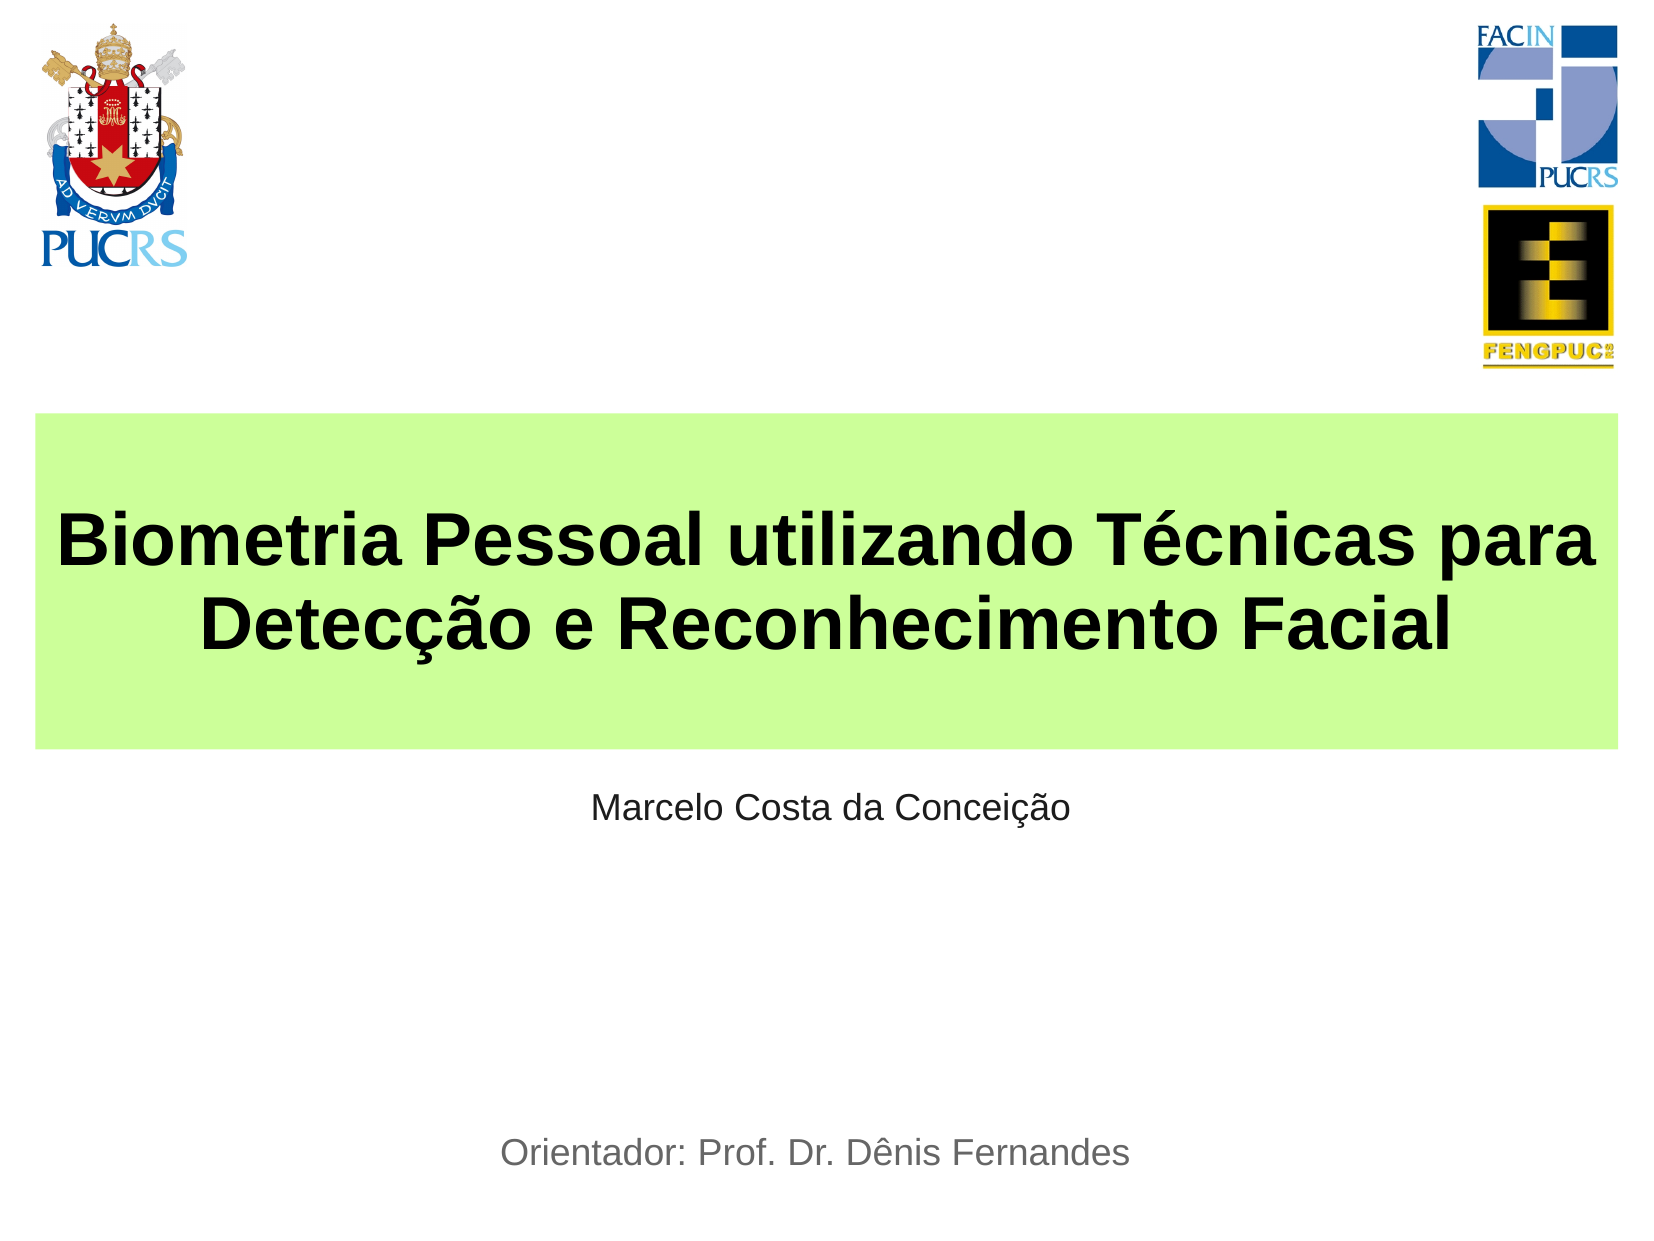

Biometria Pessoal utilizando Técnicas para Detecção e Reconhecimento Facial
# Marcelo Costa da Conceição
Orientador: Prof. Dr. Dênis Fernandes